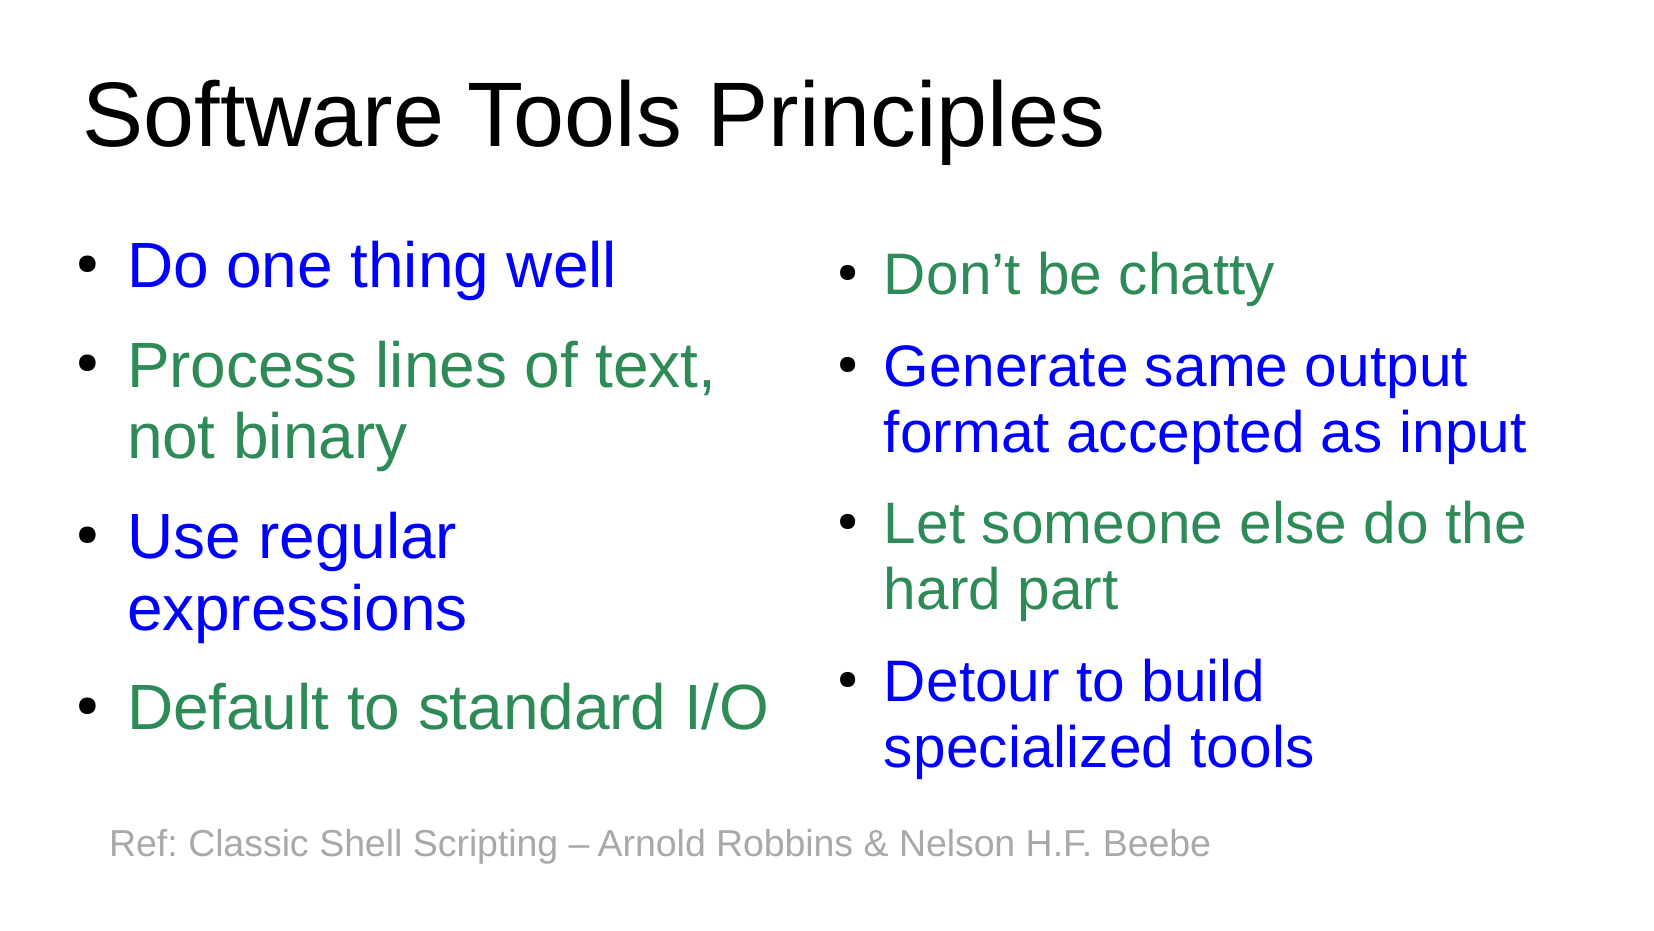

# Software Tools Principles
Do one thing well
Process lines of text, not binary
Use regular expressions
Default to standard I/O
Don’t be chatty
Generate same output format accepted as input
Let someone else do the hard part
Detour to build specialized tools
Ref: Classic Shell Scripting – Arnold Robbins & Nelson H.F. Beebe